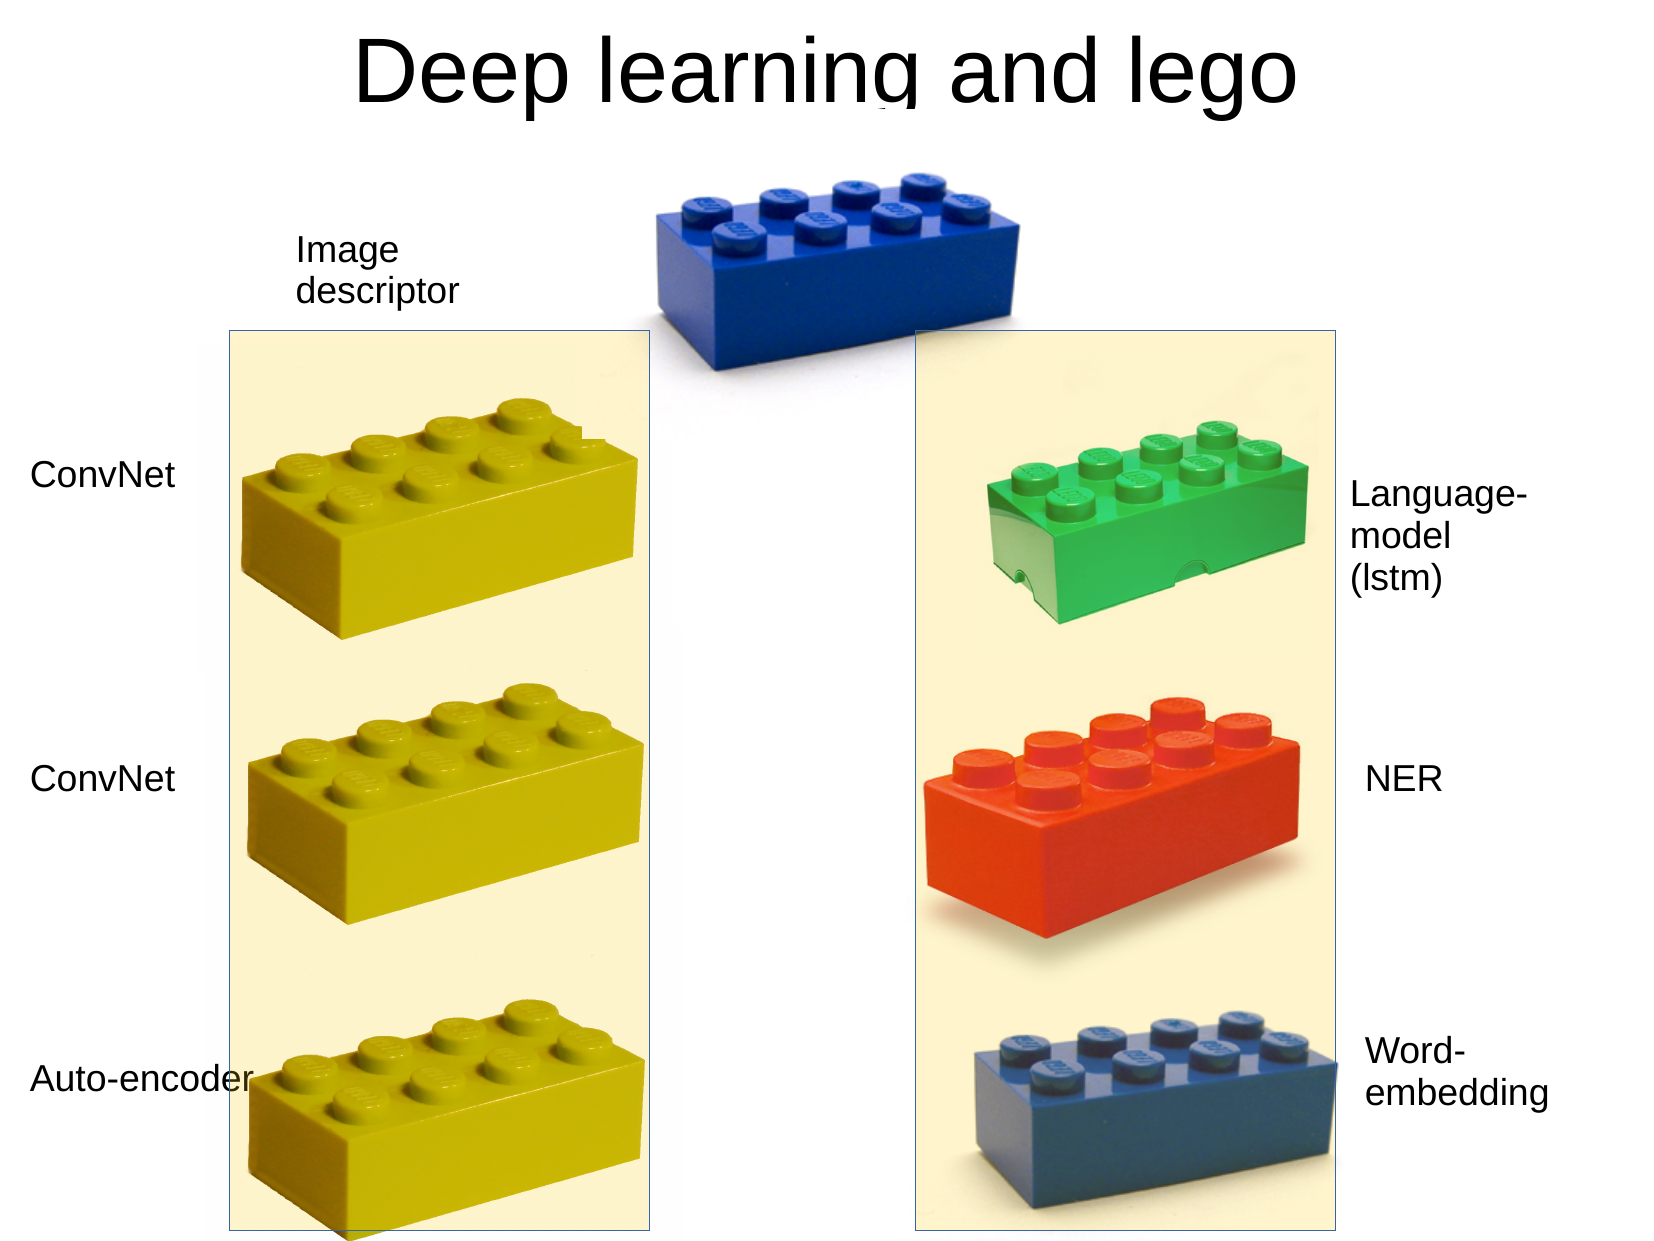

# Deep learning and lego
Image descriptor
ConvNet
Language-model
(lstm)
ConvNet
NER
Word- embedding
Auto-encoder